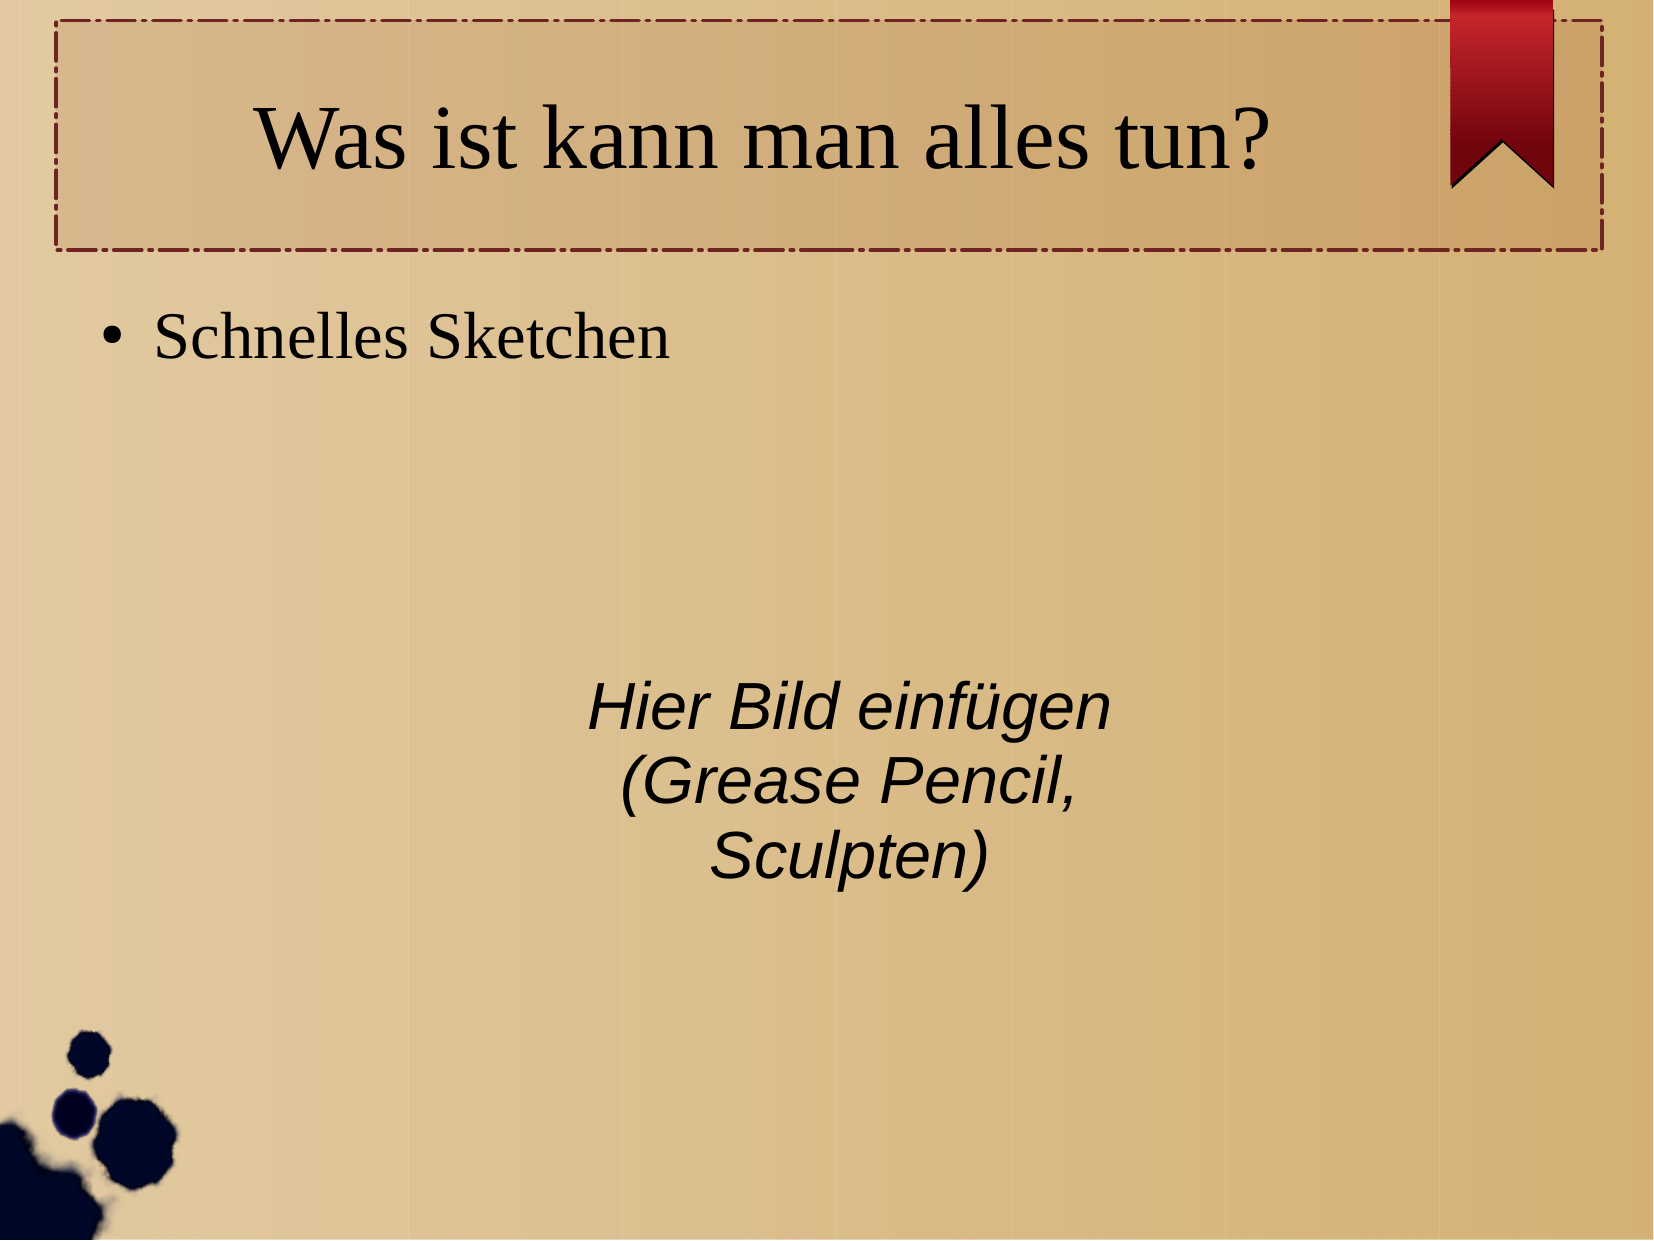

# Was ist kann man alles tun?
Schnelles Sketchen
Hier Bild einfügen
(Grease Pencil, Sculpten)